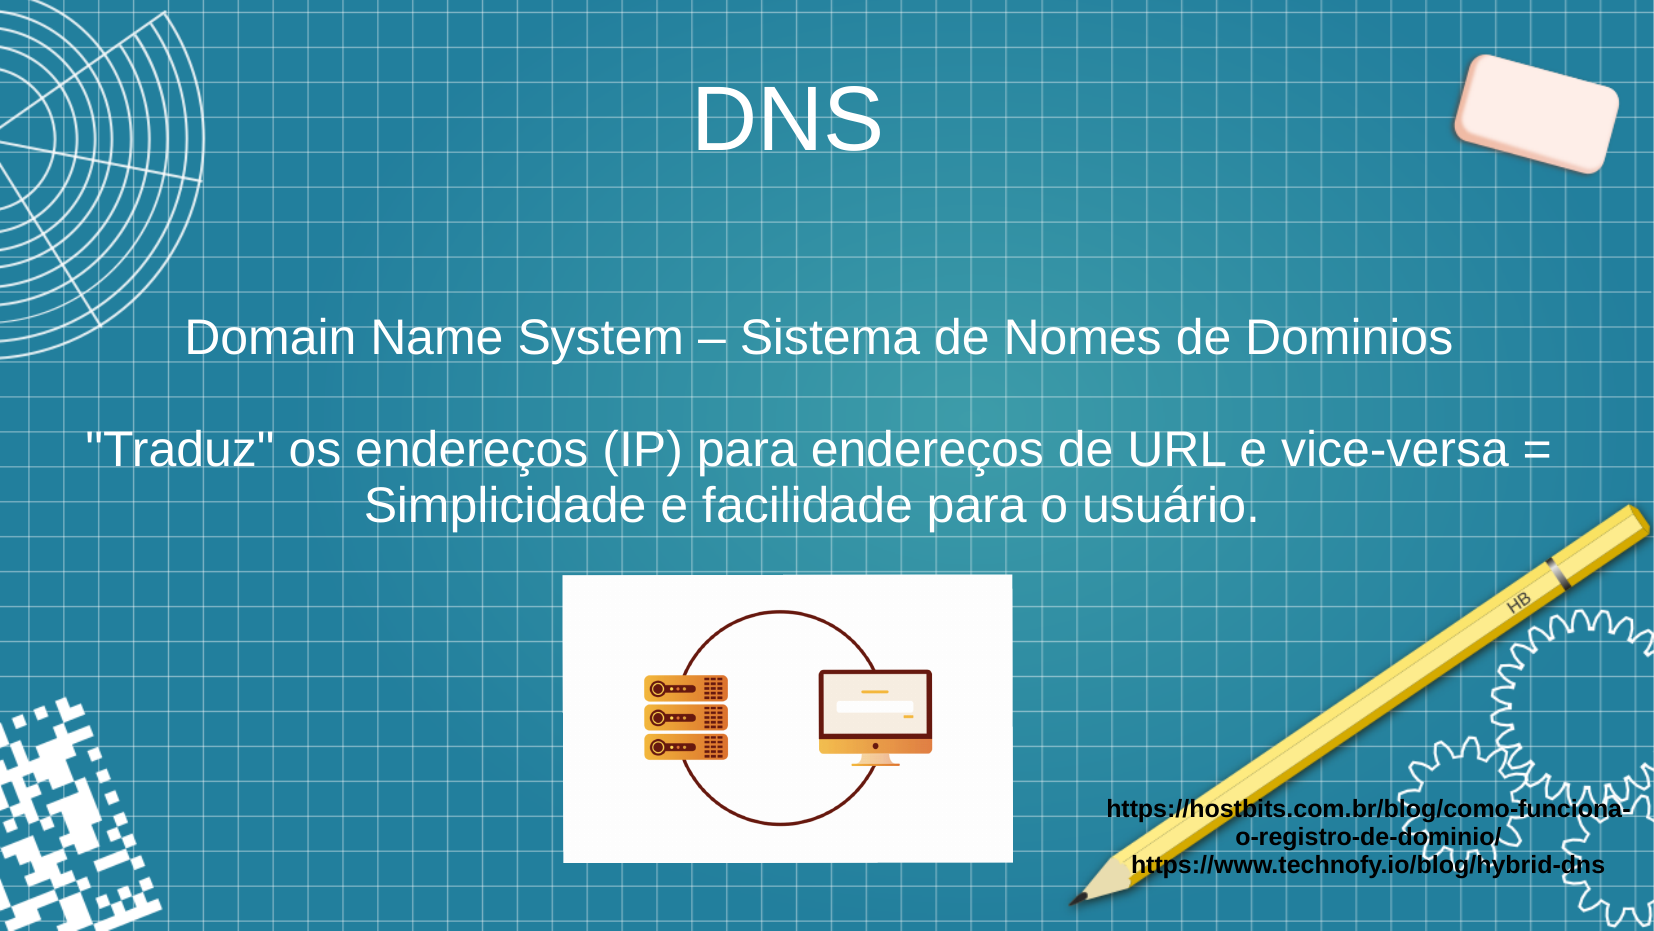

DNS
# Domain Name System – Sistema de Nomes de Dominios
"Traduz" os endereços (IP) para endereços de URL e vice-versa = Simplicidade e facilidade para o usuário.
https://hostbits.com.br/blog/como-funciona-o-registro-de-dominio/
https://www.technofy.io/blog/hybrid-dns